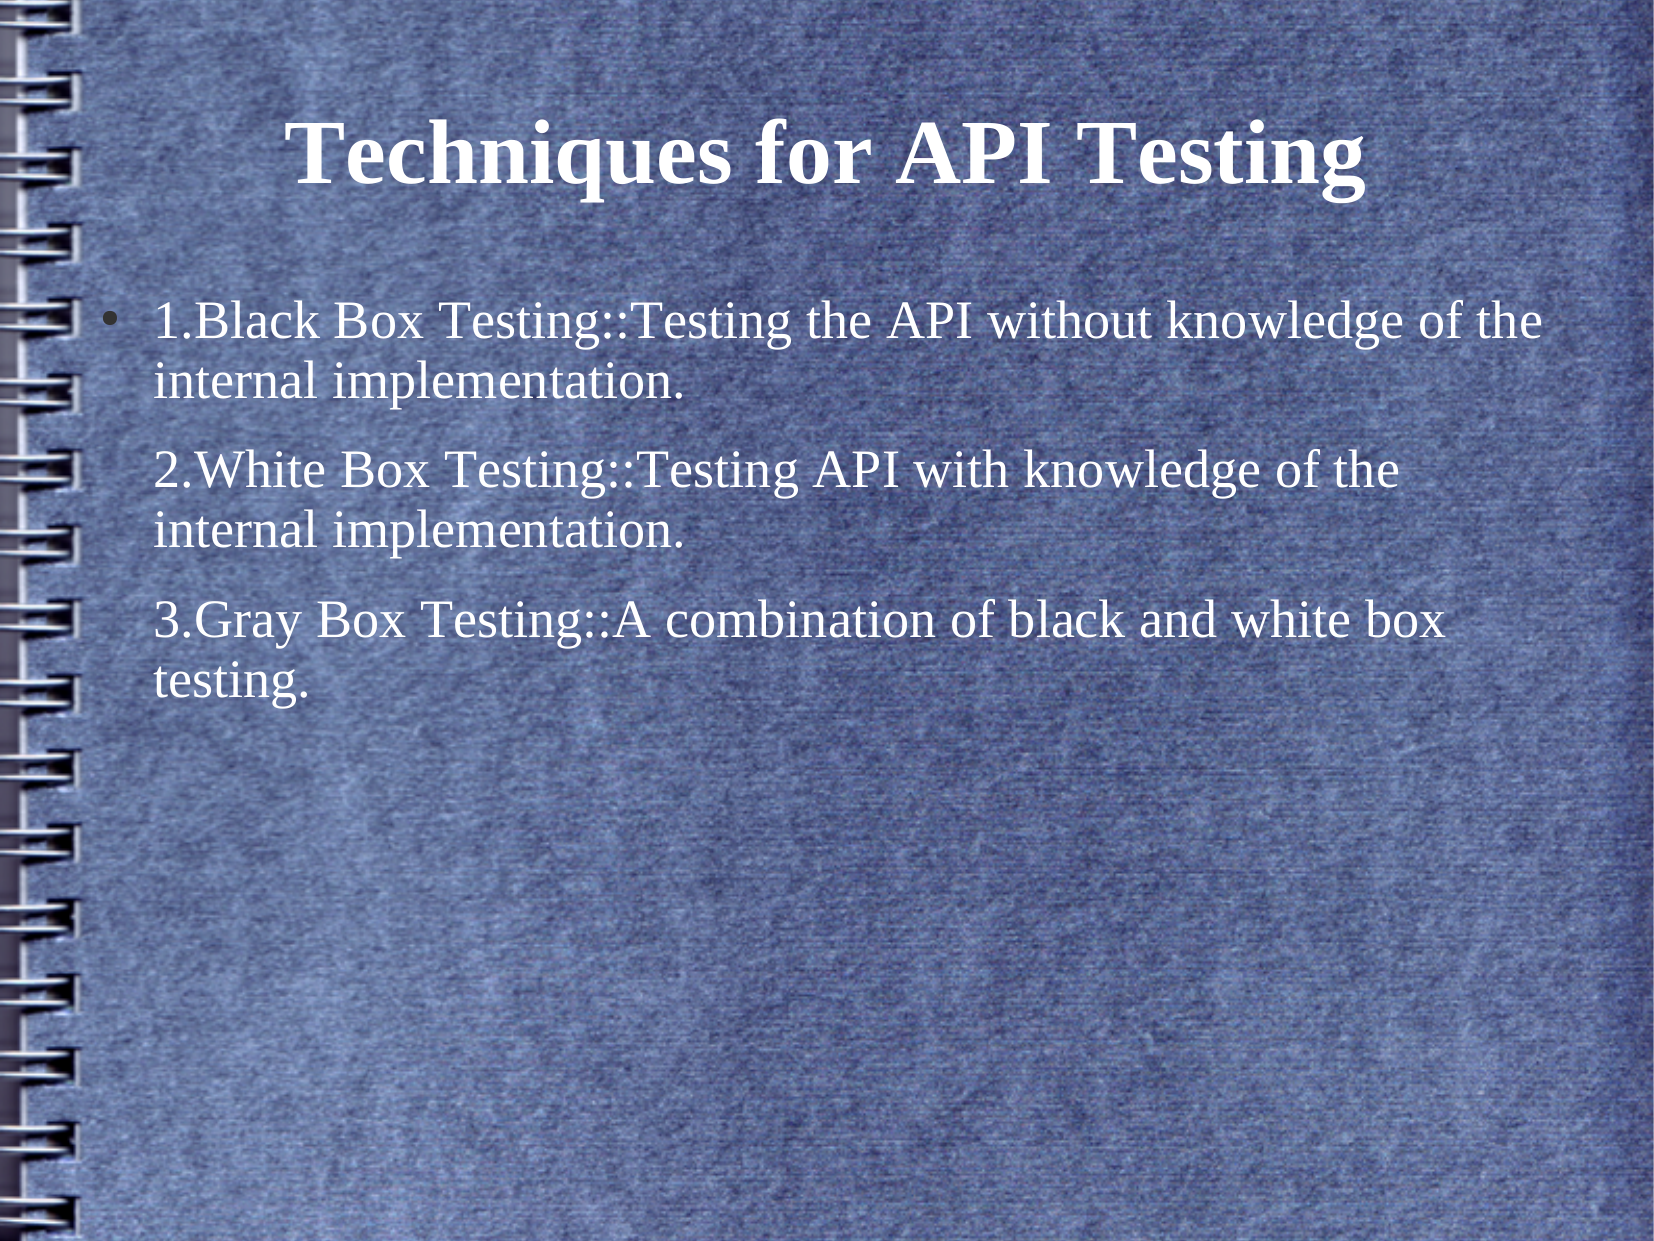

# Techniques for API Testing
1.Black Box Testing::Testing the API without knowledge of the internal implementation.
2.White Box Testing::Testing API with knowledge of the internal implementation.
3.Gray Box Testing::A combination of black and white box testing.